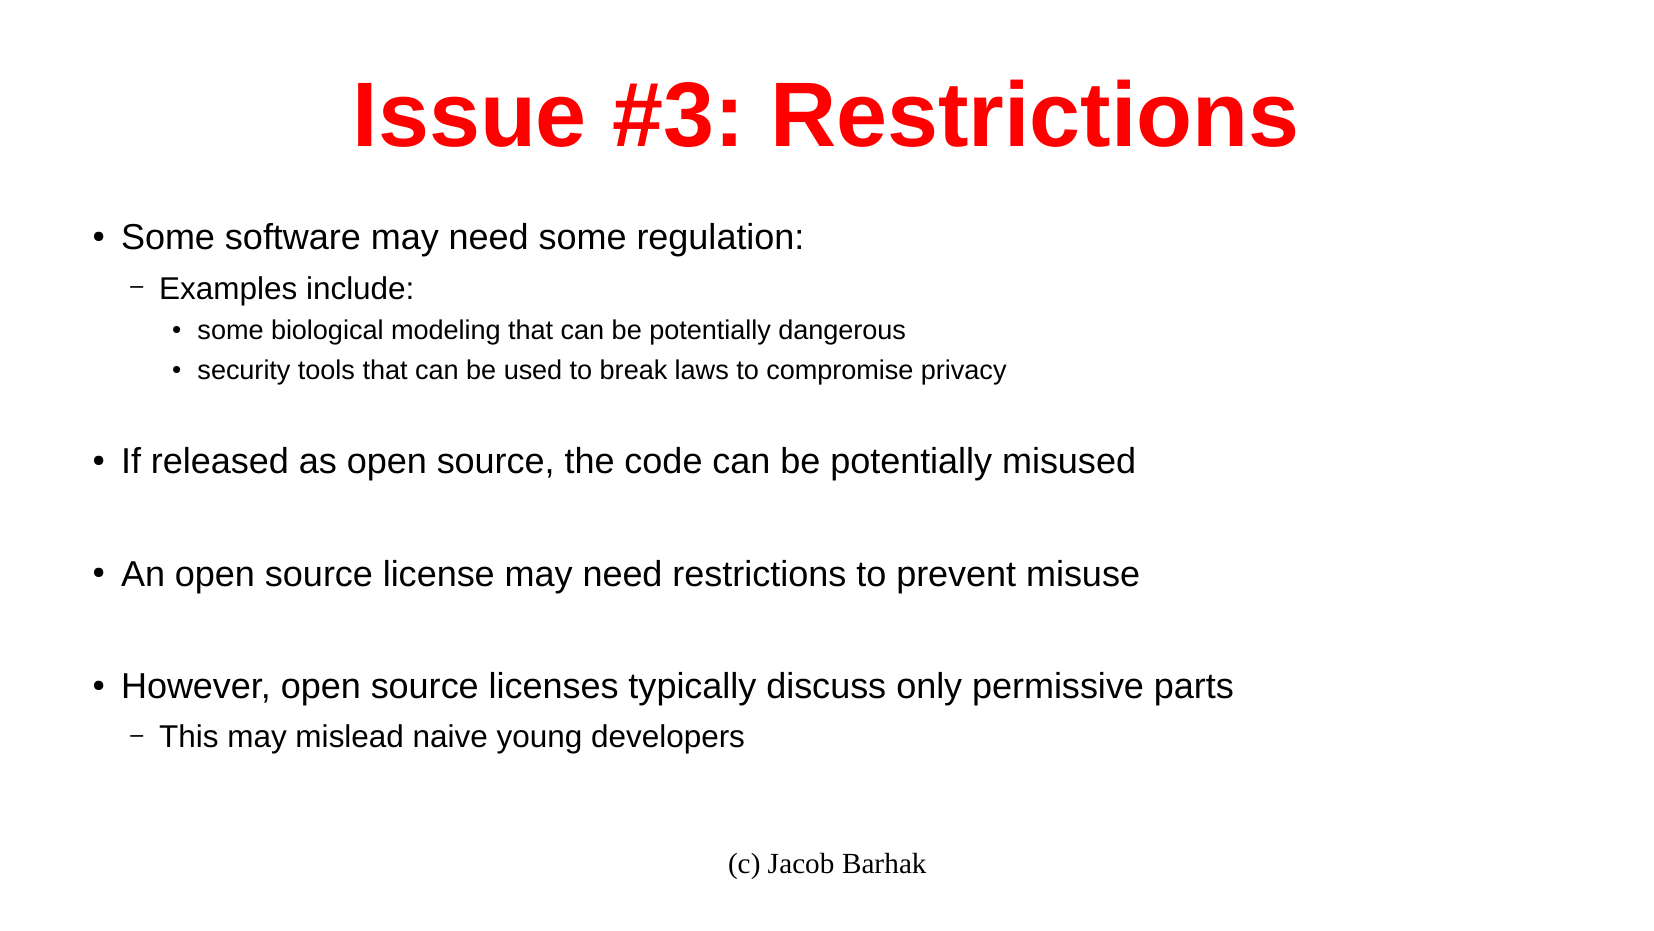

# Issue #3: Restrictions
Some software may need some regulation:
Examples include:
some biological modeling that can be potentially dangerous
security tools that can be used to break laws to compromise privacy
If released as open source, the code can be potentially misused
An open source license may need restrictions to prevent misuse
However, open source licenses typically discuss only permissive parts
This may mislead naive young developers